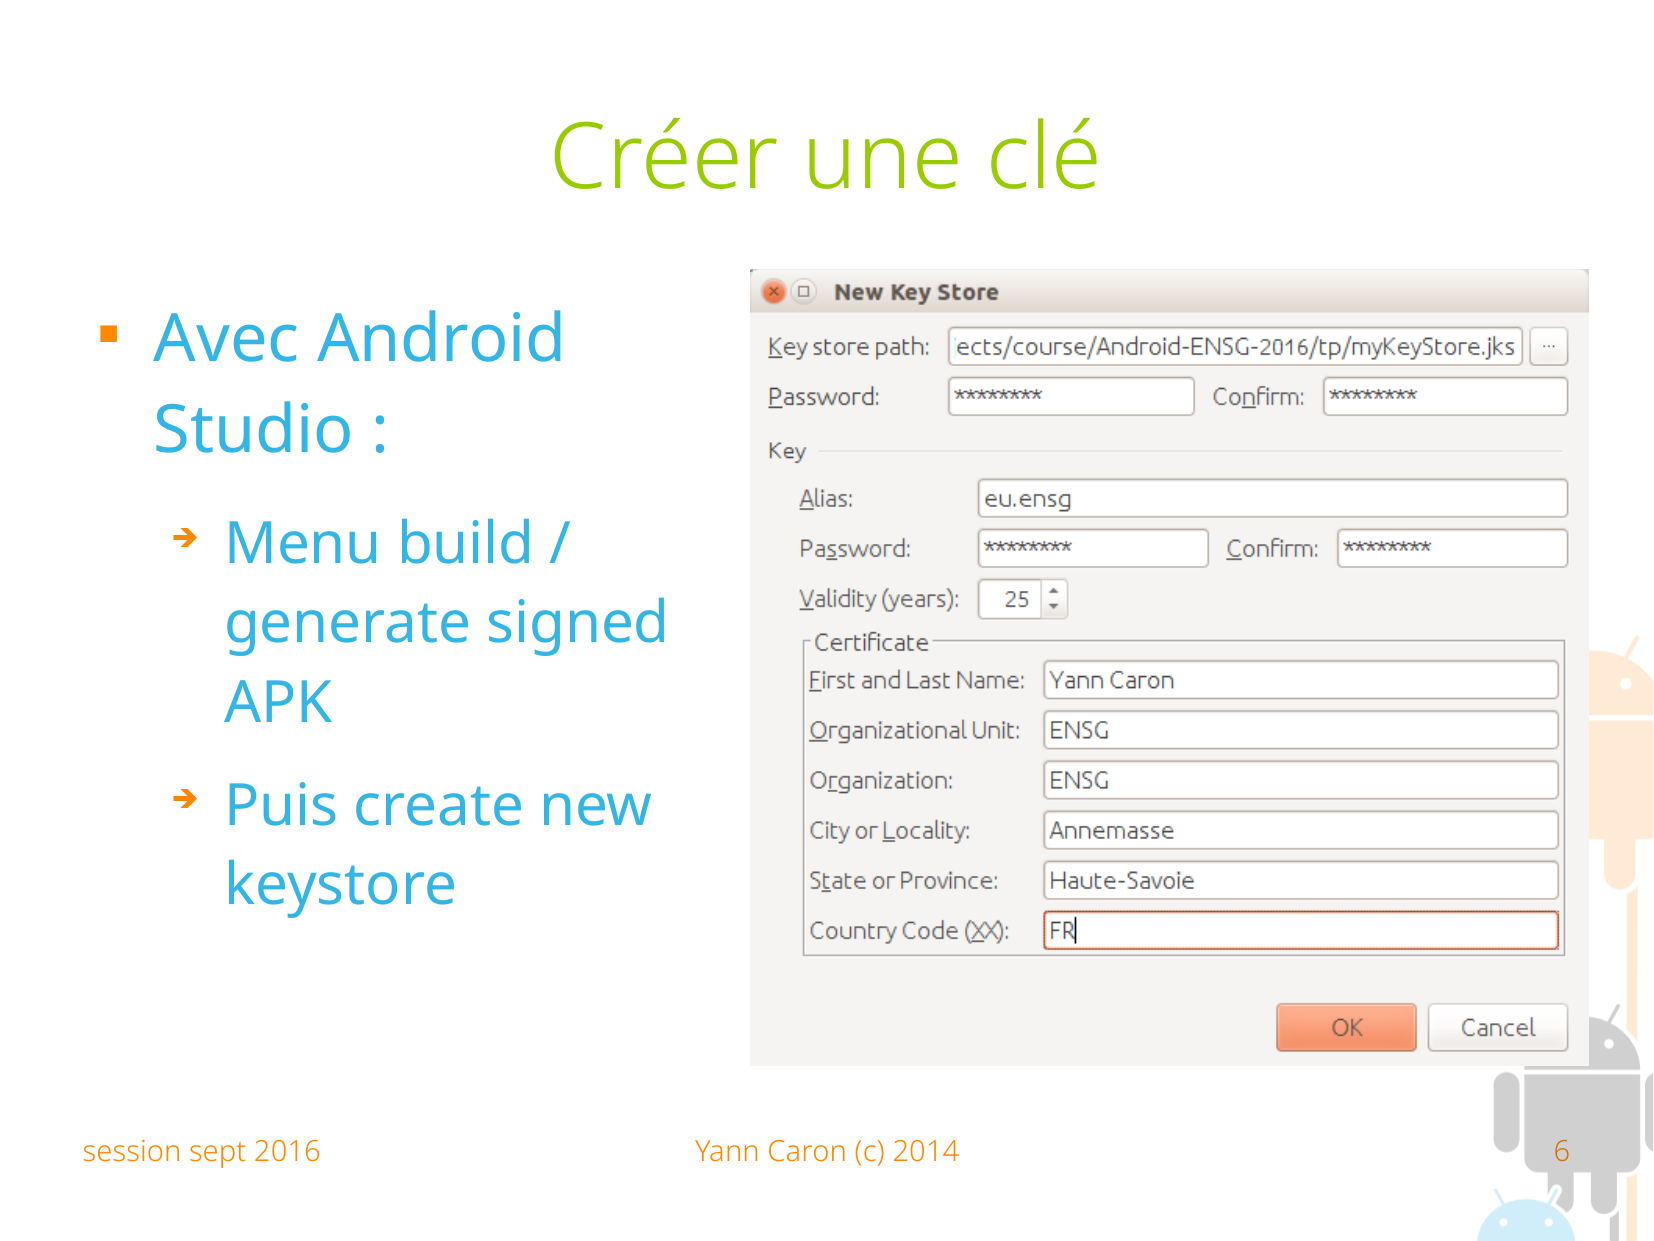

# Créer une clé
Avec Android Studio :
Menu build / generate signed APK
Puis create new keystore
session sept 2016
Yann Caron (c) 2014
6